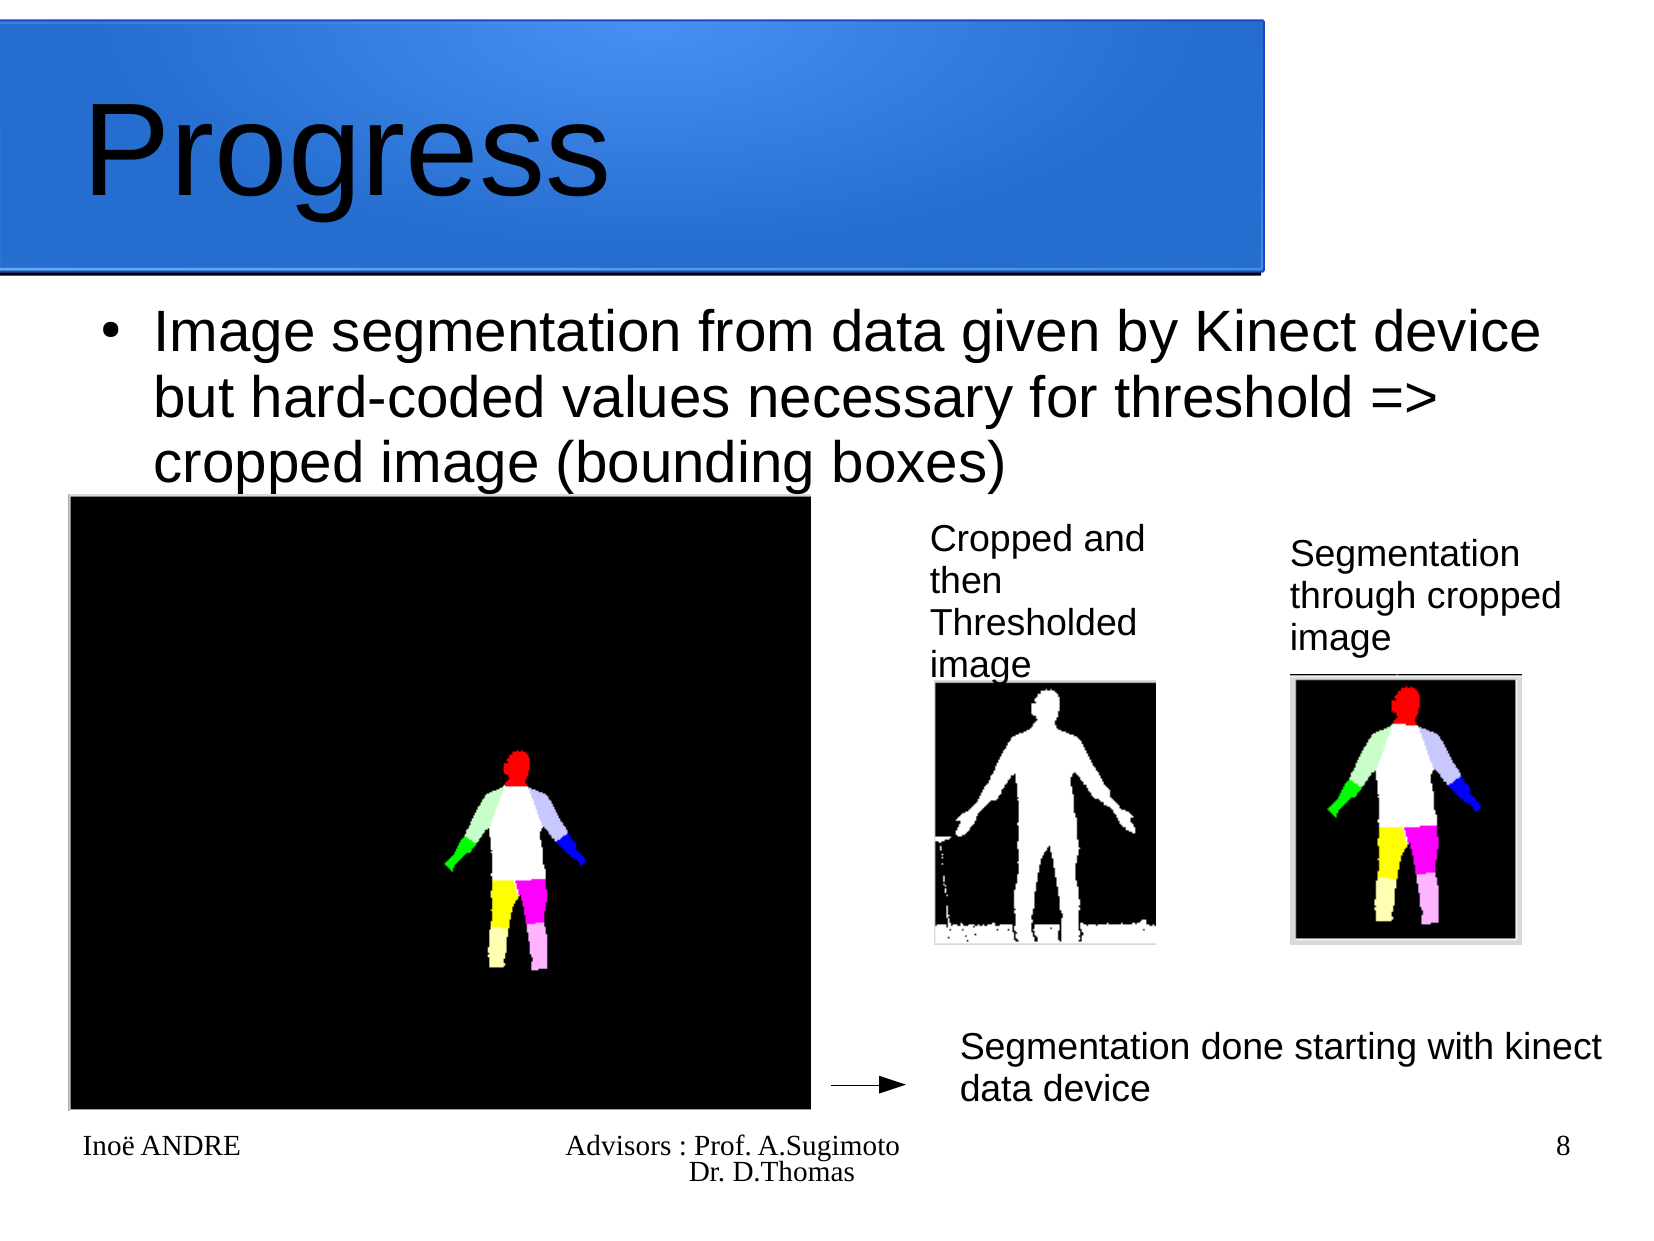

# Progress
Image segmentation from data given by Kinect device but hard-coded values necessary for threshold => cropped image (bounding boxes)
Cropped and then Thresholded image
Segmentation through cropped image
Segmentation done starting with kinect data device
Inoë ANDRE
Advisors : Prof. A.Sugimoto Dr. D.Thomas
8